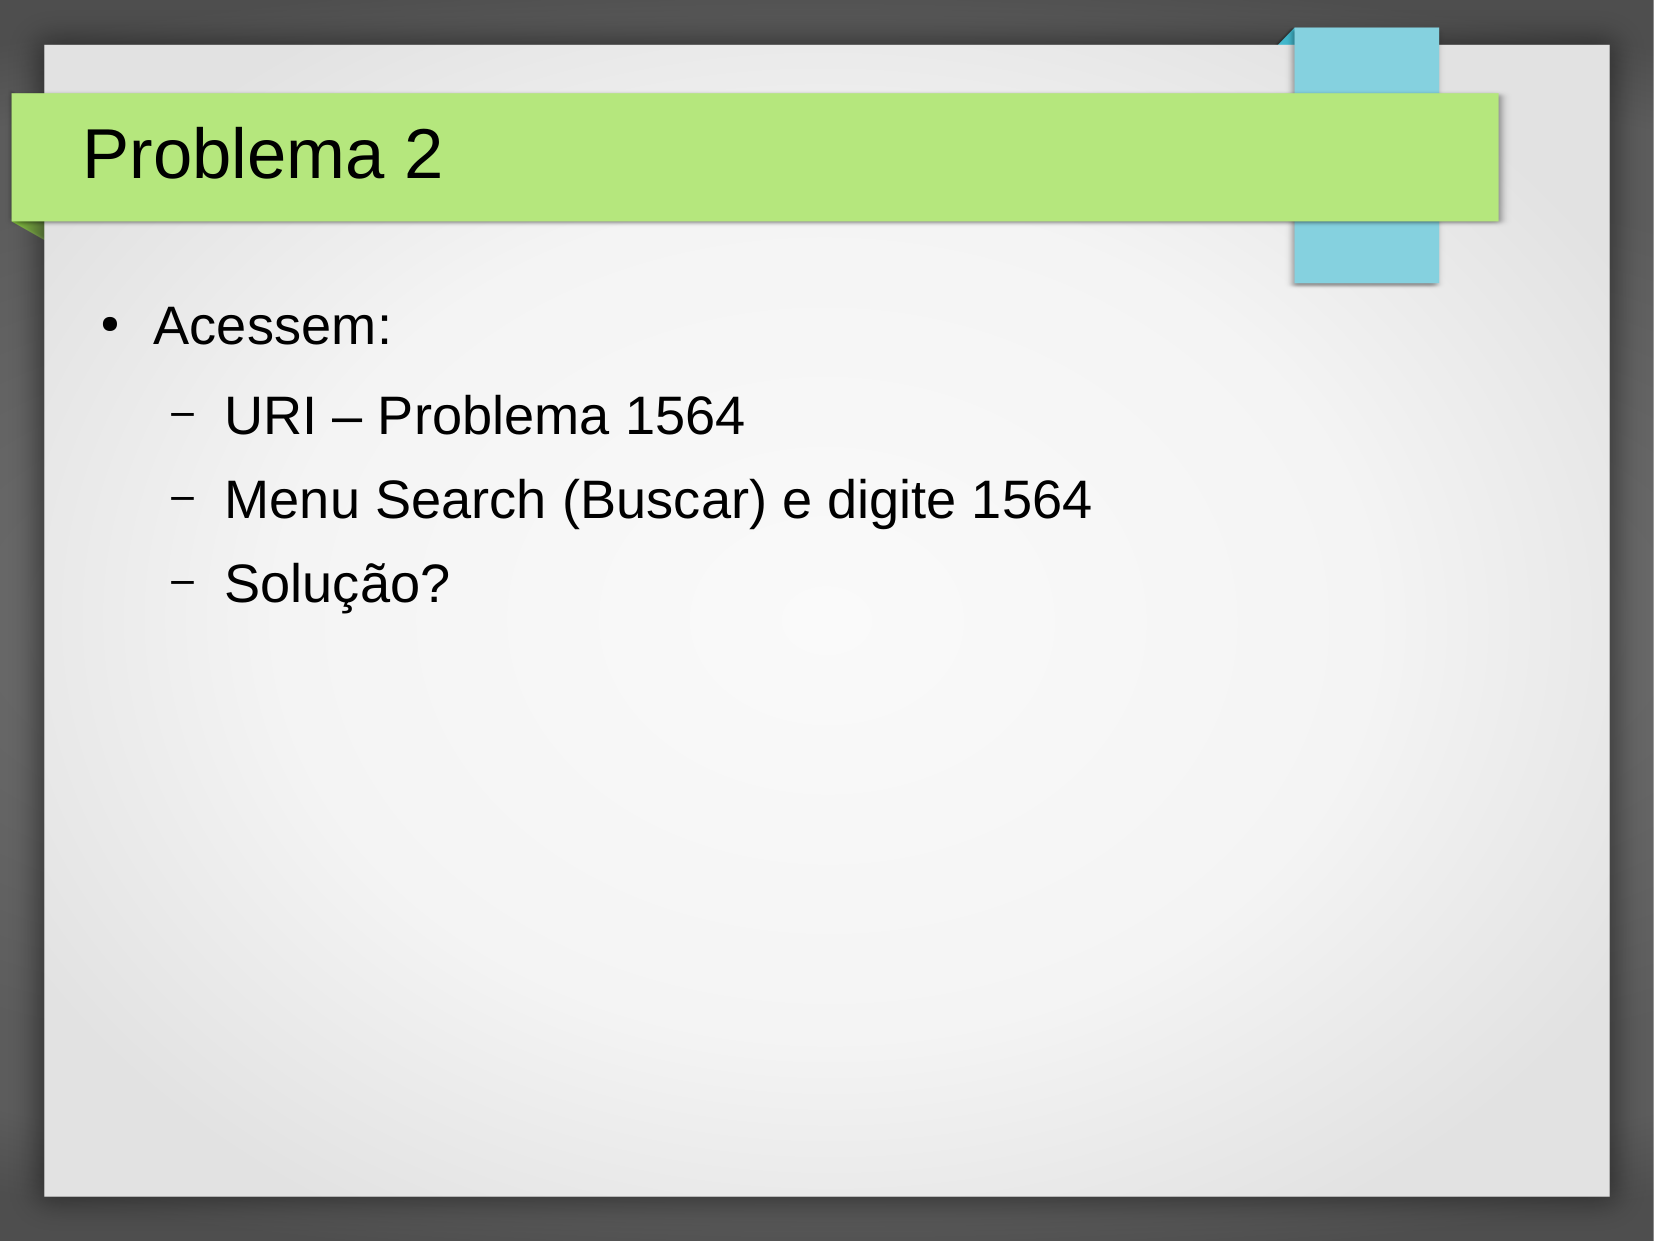

# Problema 2
Acessem:
URI – Problema 1564
Menu Search (Buscar) e digite 1564
Solução?